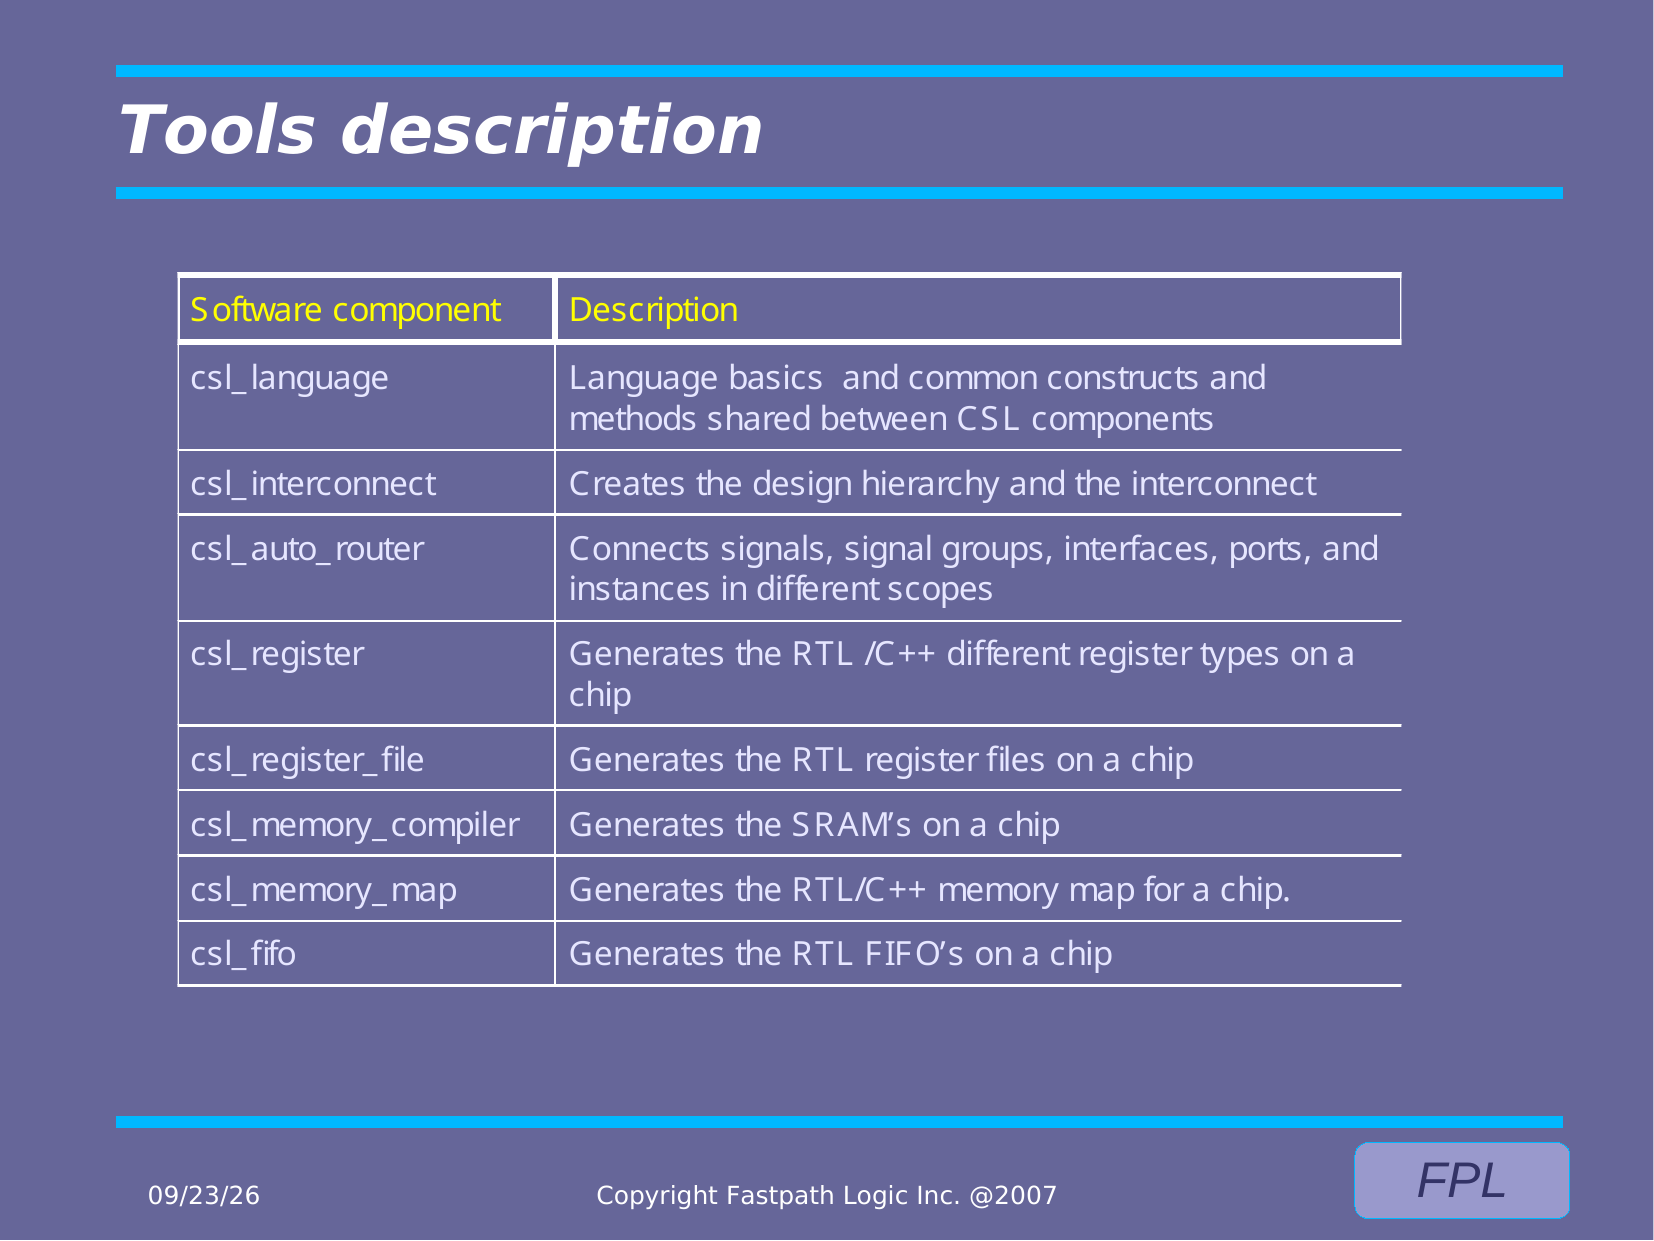

# Tools description
Copyright Fastpath Logic Inc. @2007